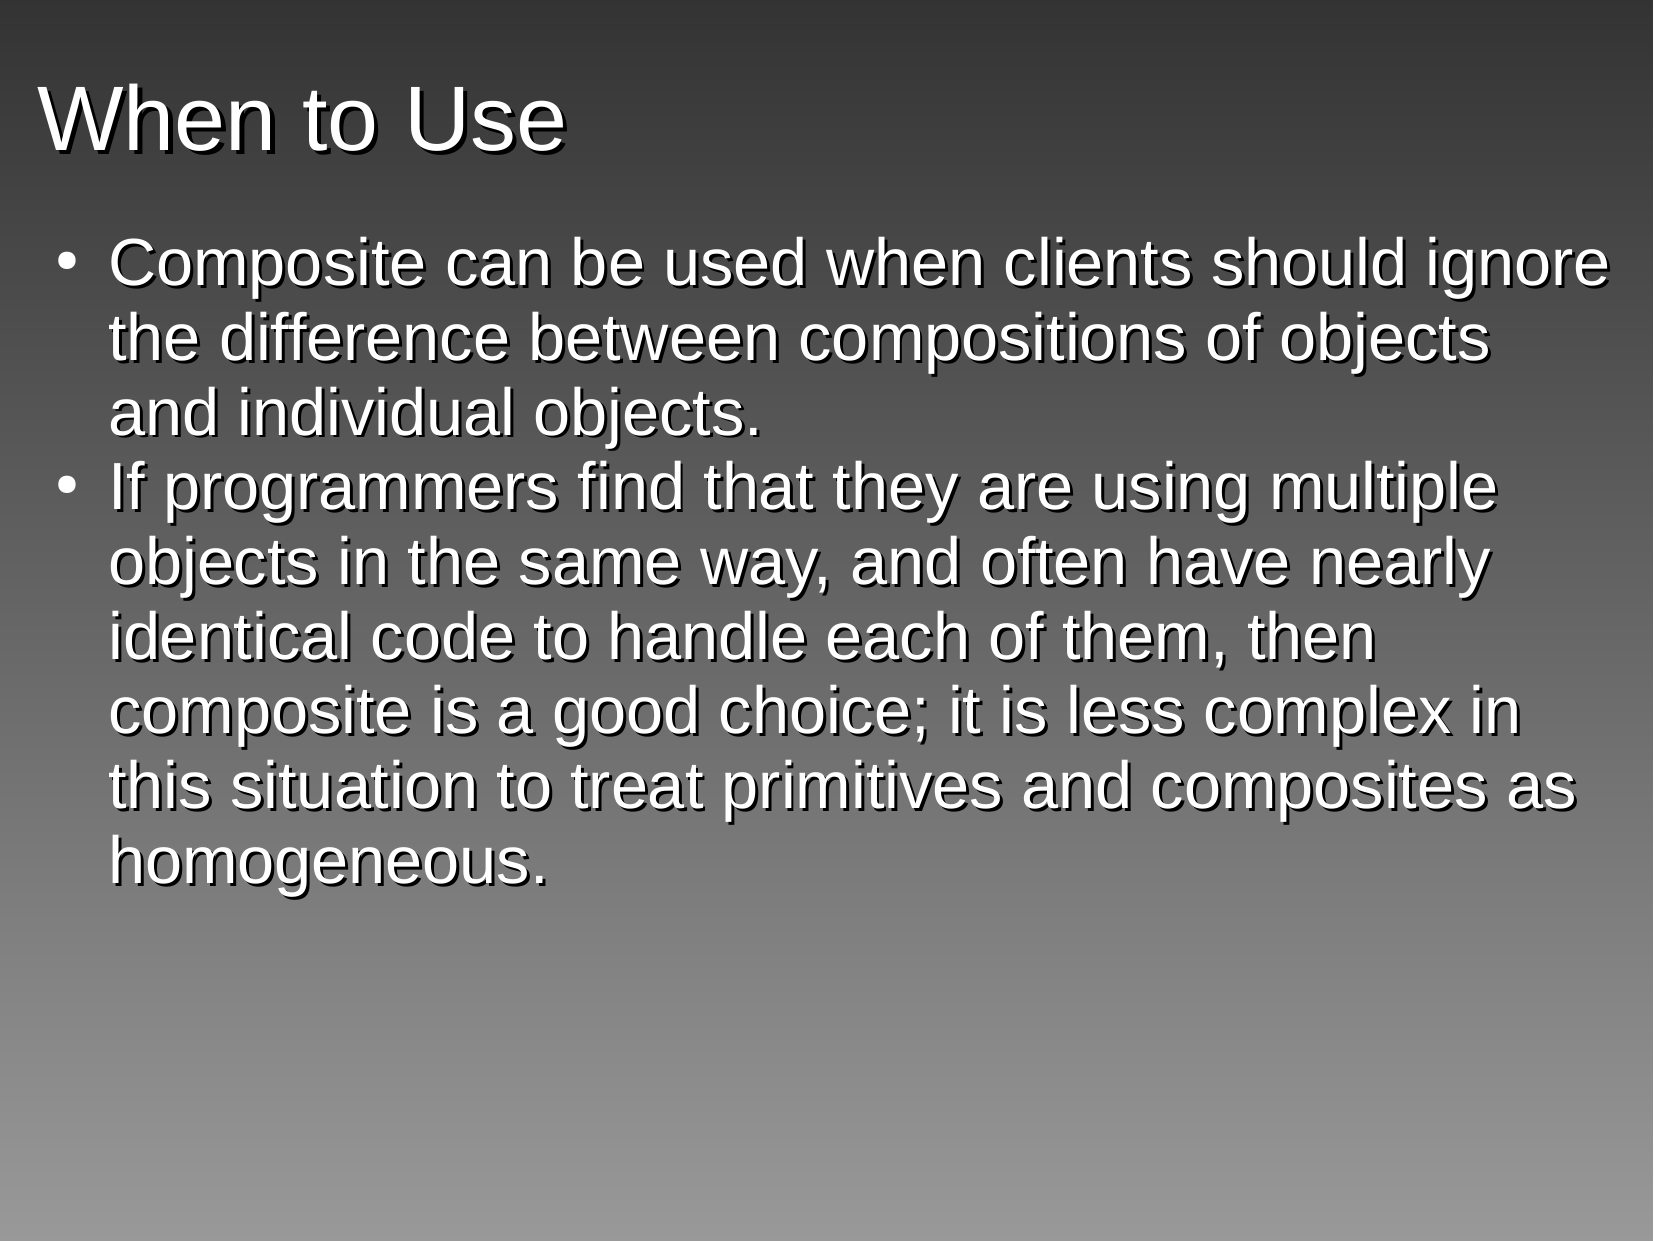

# When to Use
Composite can be used when clients should ignore the difference between compositions of objects and individual objects.
If programmers find that they are using multiple objects in the same way, and often have nearly identical code to handle each of them, then composite is a good choice; it is less complex in this situation to treat primitives and composites as homogeneous.